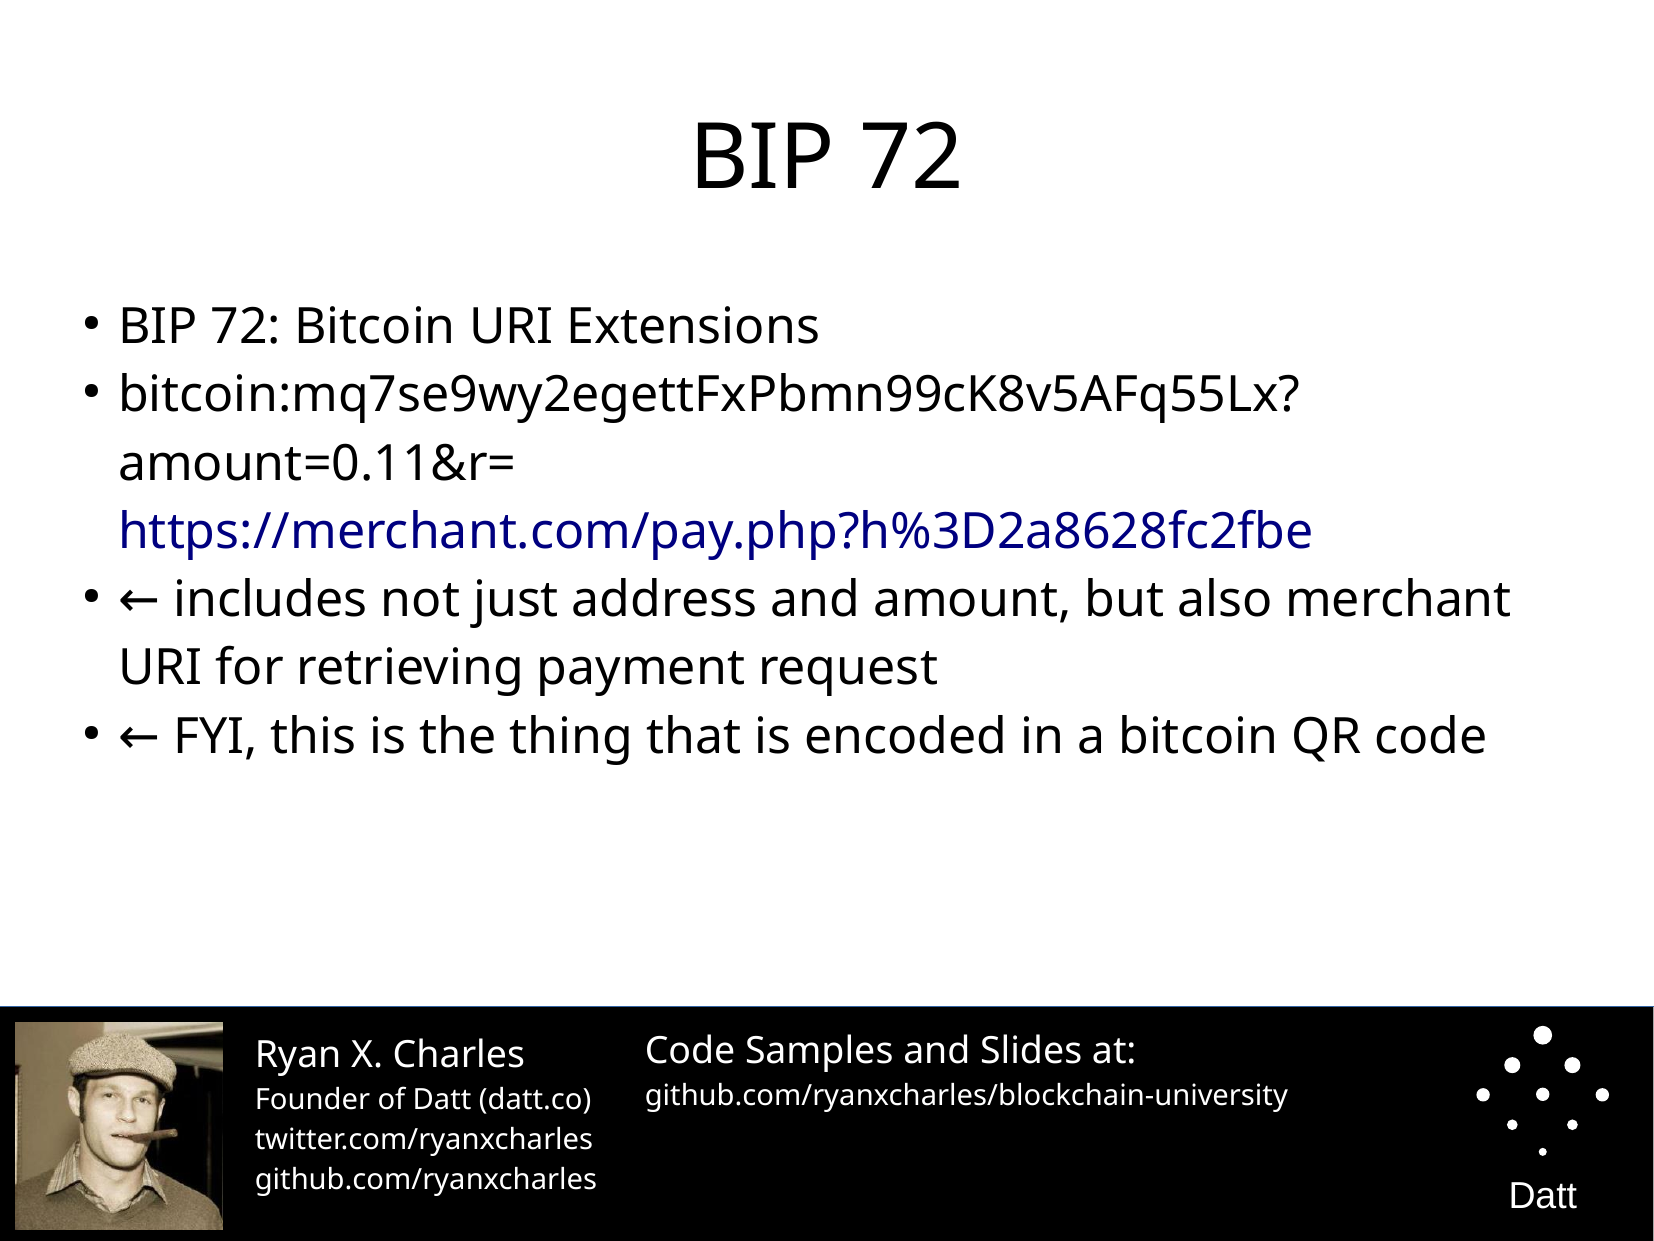

BIP 72
# BIP 72: Bitcoin URI Extensions
bitcoin:mq7se9wy2egettFxPbmn99cK8v5AFq55Lx?amount=0.11&r=https://merchant.com/pay.php?h%3D2a8628fc2fbe
← includes not just address and amount, but also merchant URI for retrieving payment request
← FYI, this is the thing that is encoded in a bitcoin QR code
Code Samples and Slides at:
github.com/ryanxcharles/blockchain-university
Ryan X. Charles
Founder of Datt (datt.co)
twitter.com/ryanxcharles
github.com/ryanxcharles
Datt